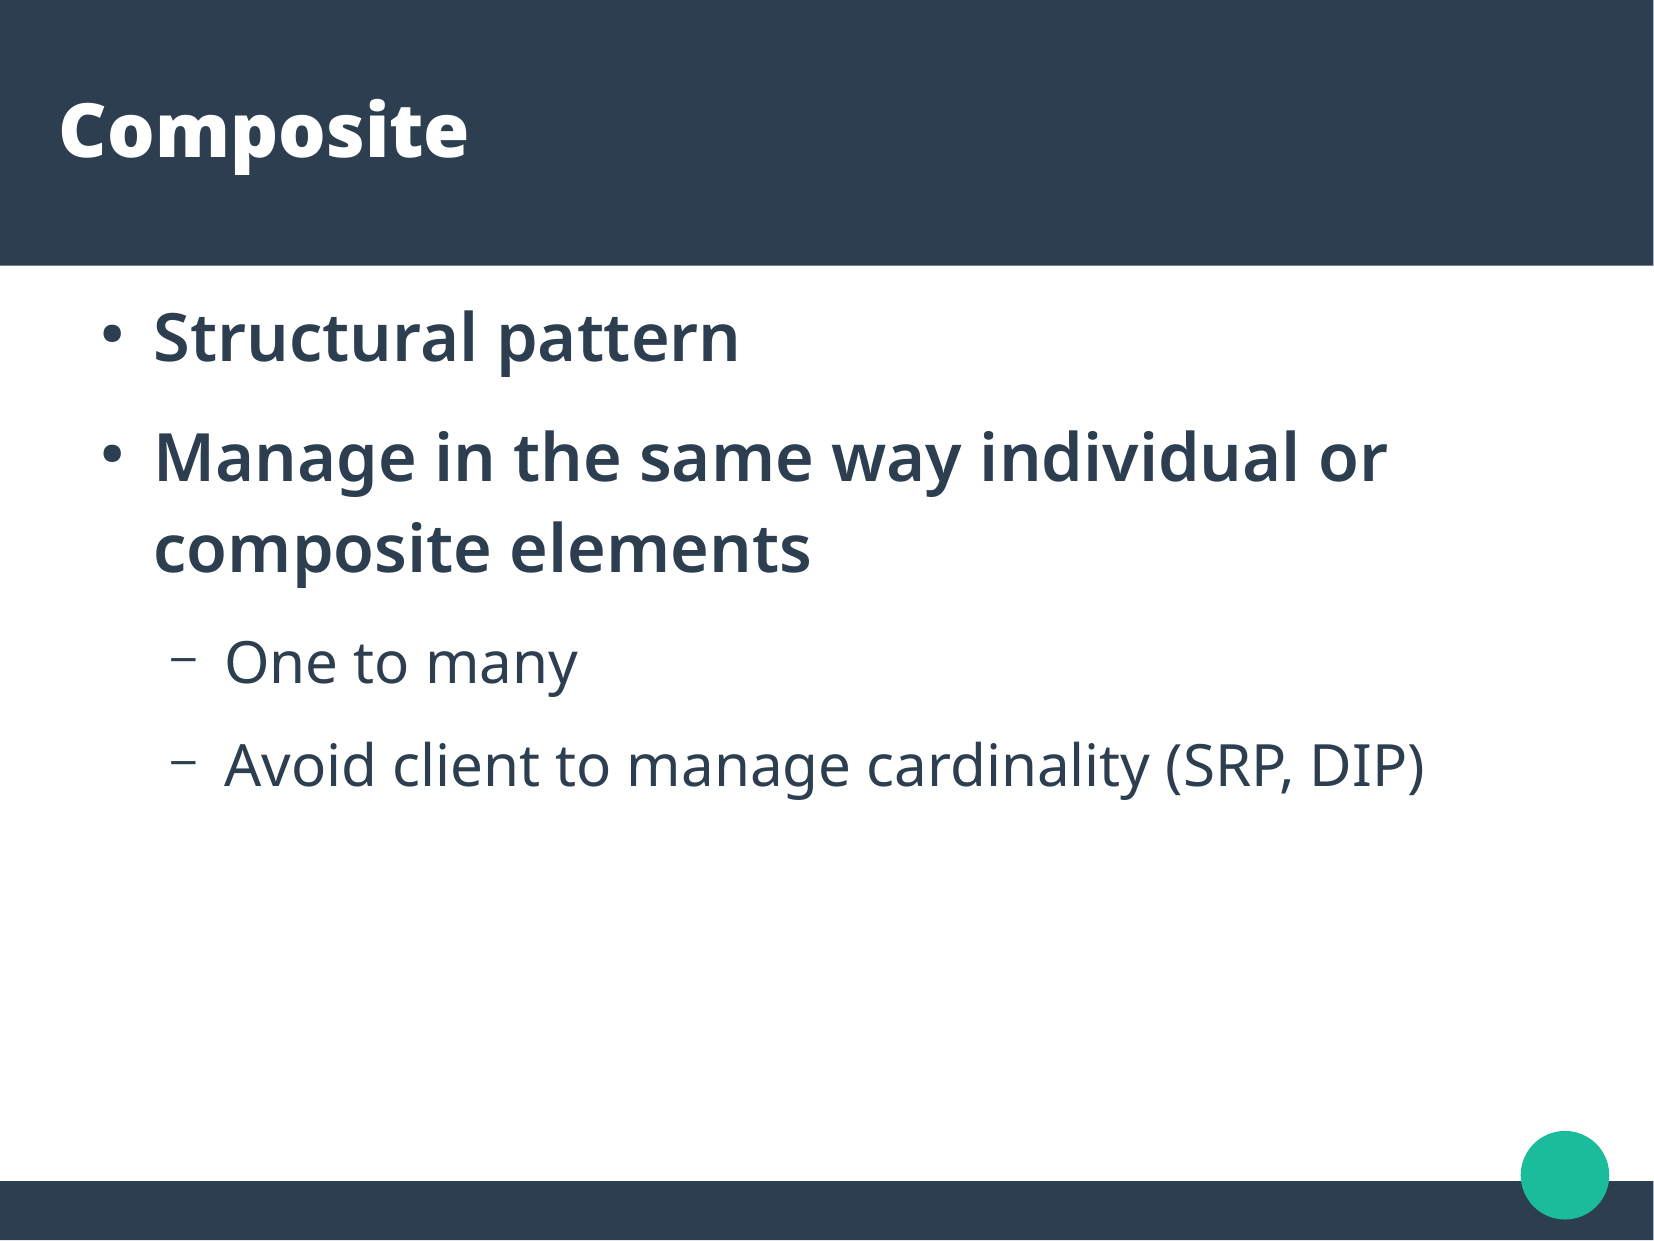

# Composite
Structural pattern
Manage in the same way individual or composite elements
One to many
Avoid client to manage cardinality (SRP, DIP)